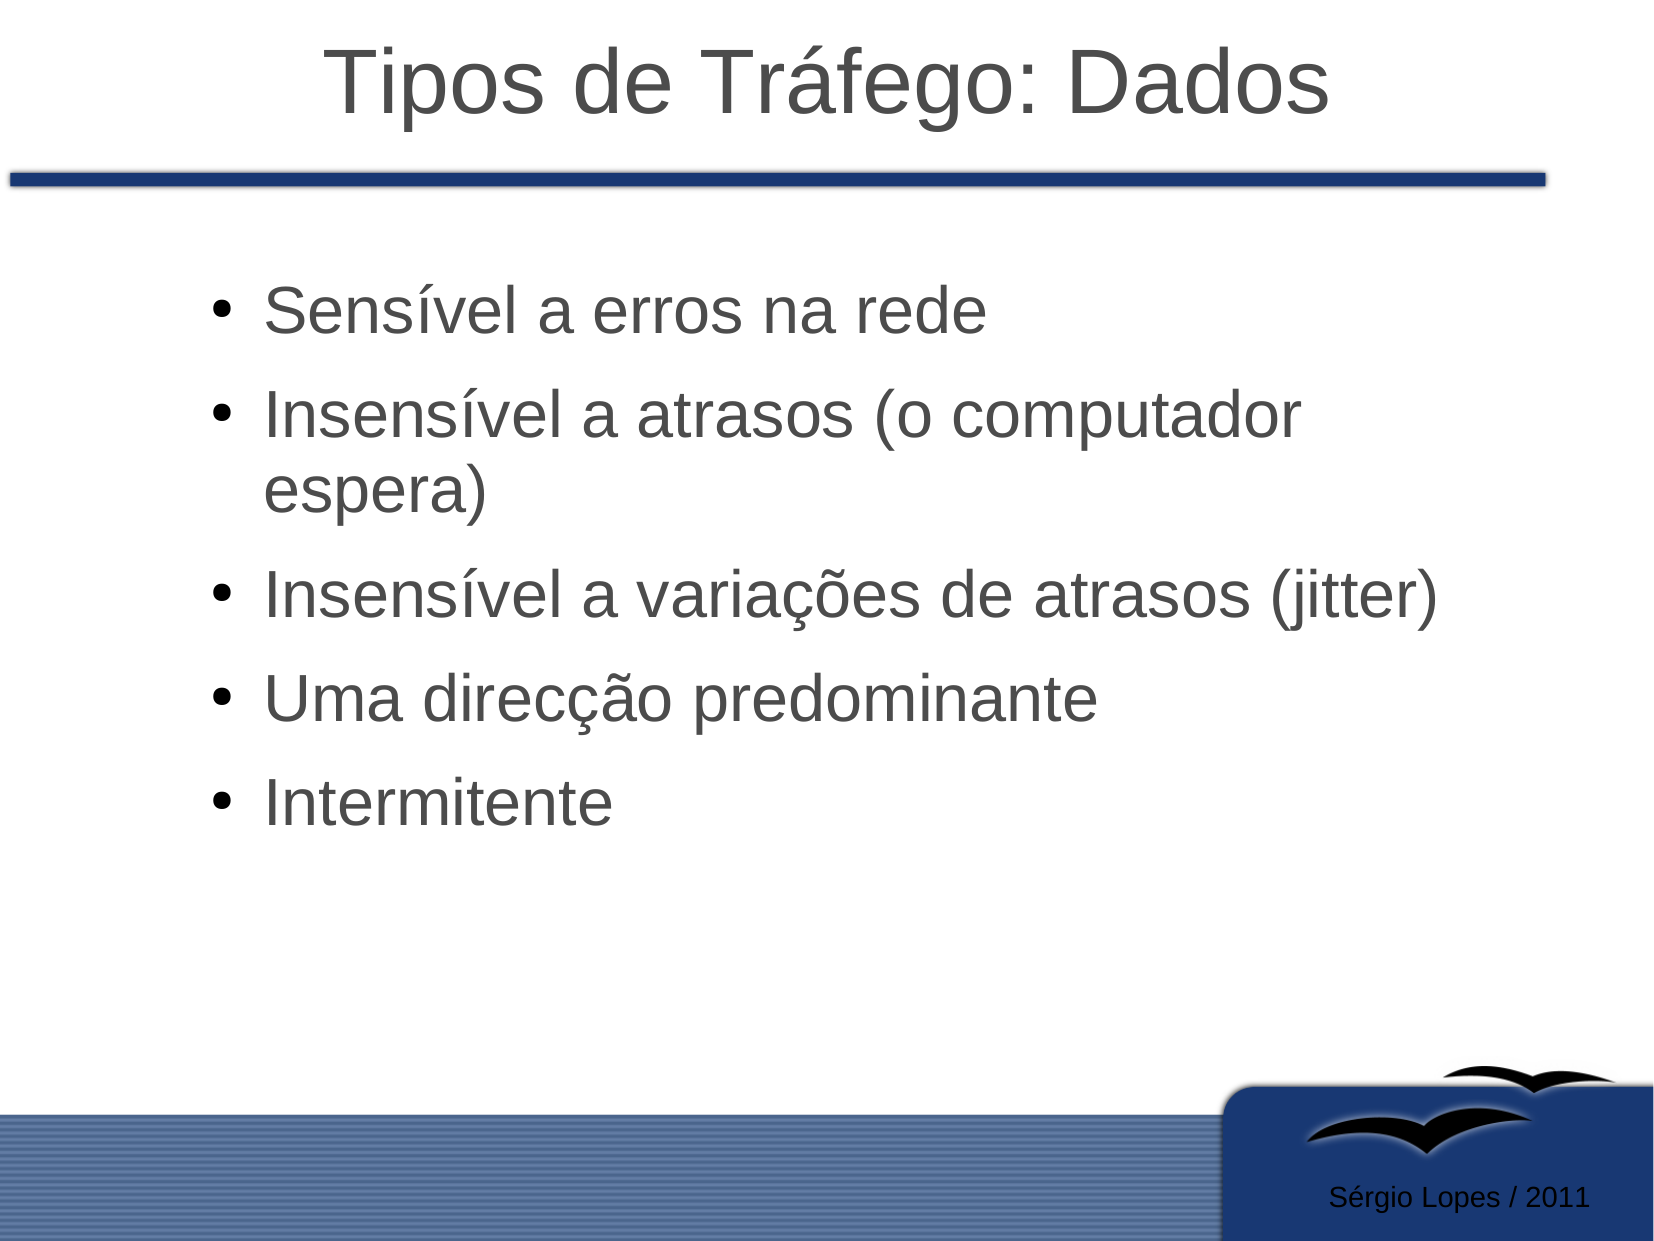

# Tipos de Tráfego: Dados
Sensível a erros na rede
Insensível a atrasos (o computador espera)
Insensível a variações de atrasos (jitter)
Uma direcção predominante
Intermitente
Sérgio Lopes / 2011